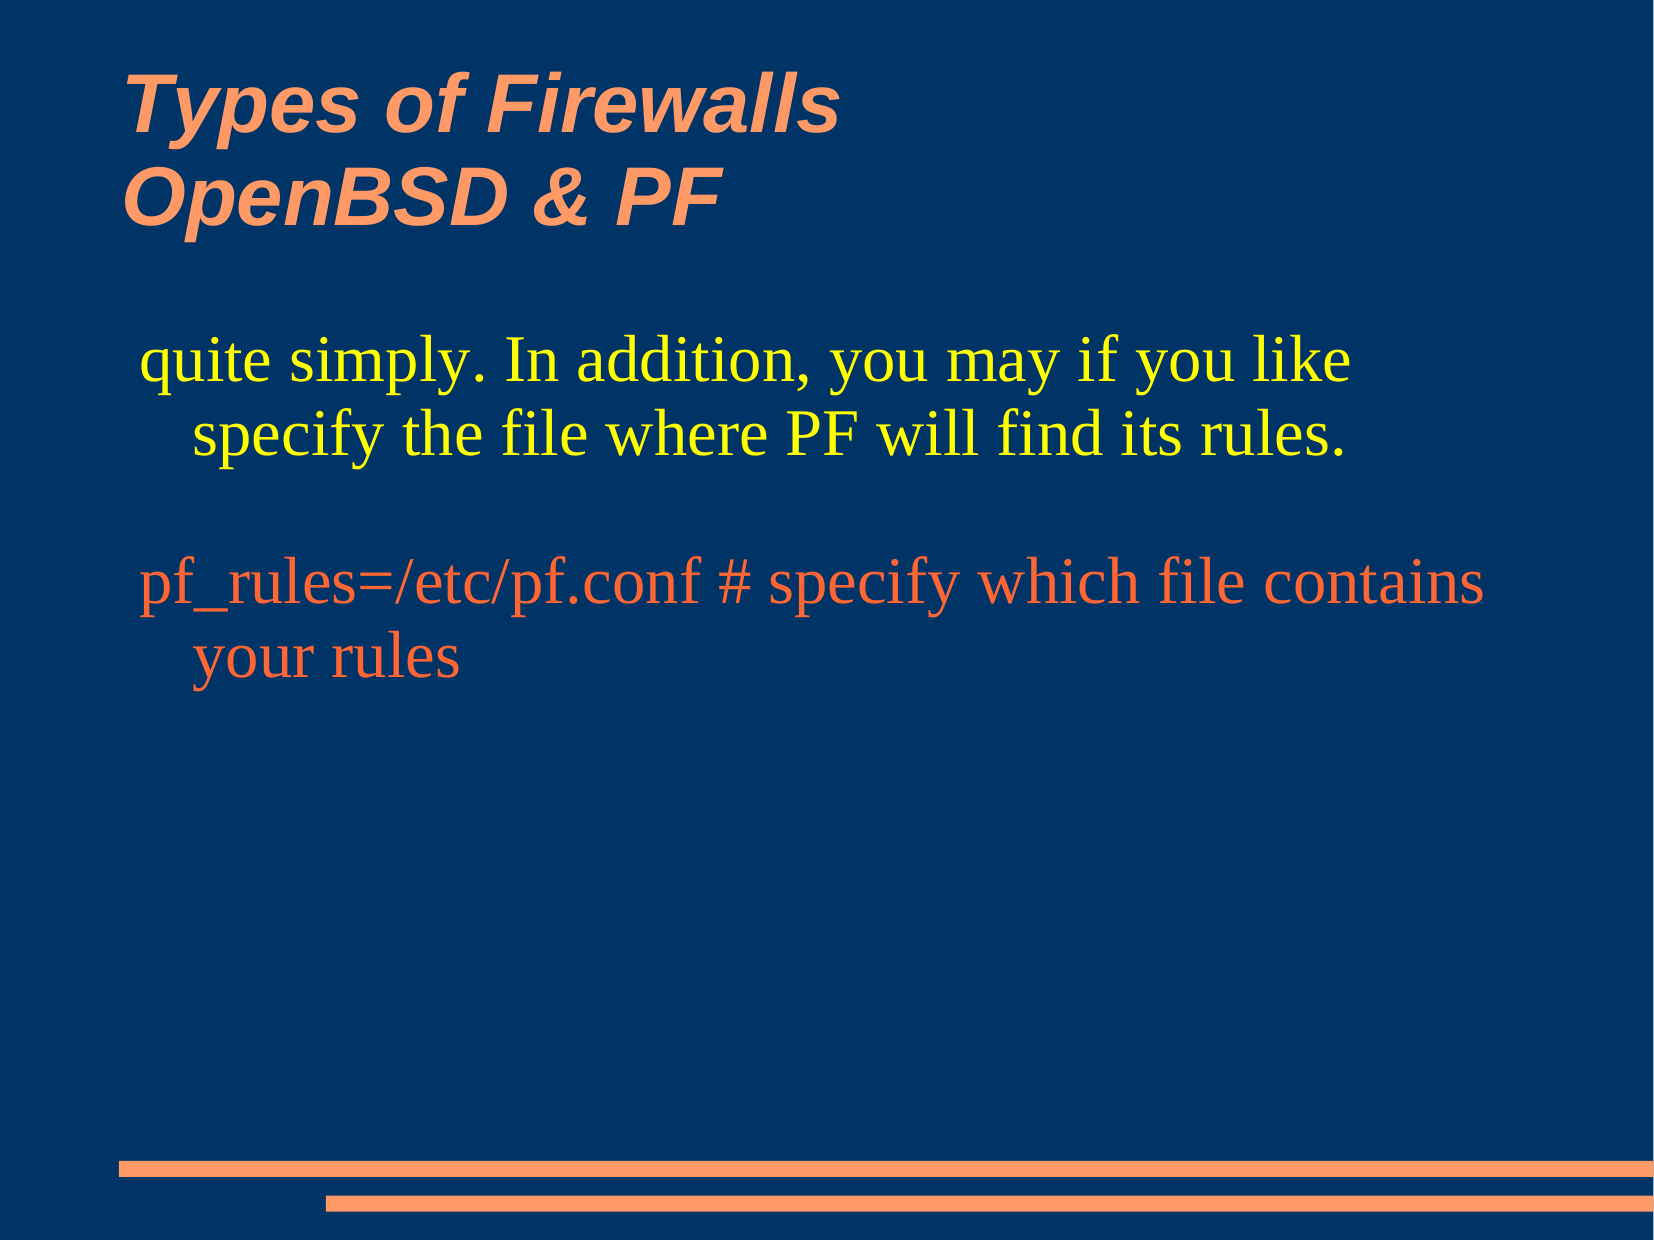

# Types of Firewalls OpenBSD & PF
quite simply. In addition, you may if you like specify the file where PF will find its rules.
pf_rules=/etc/pf.conf # specify which file contains your rules